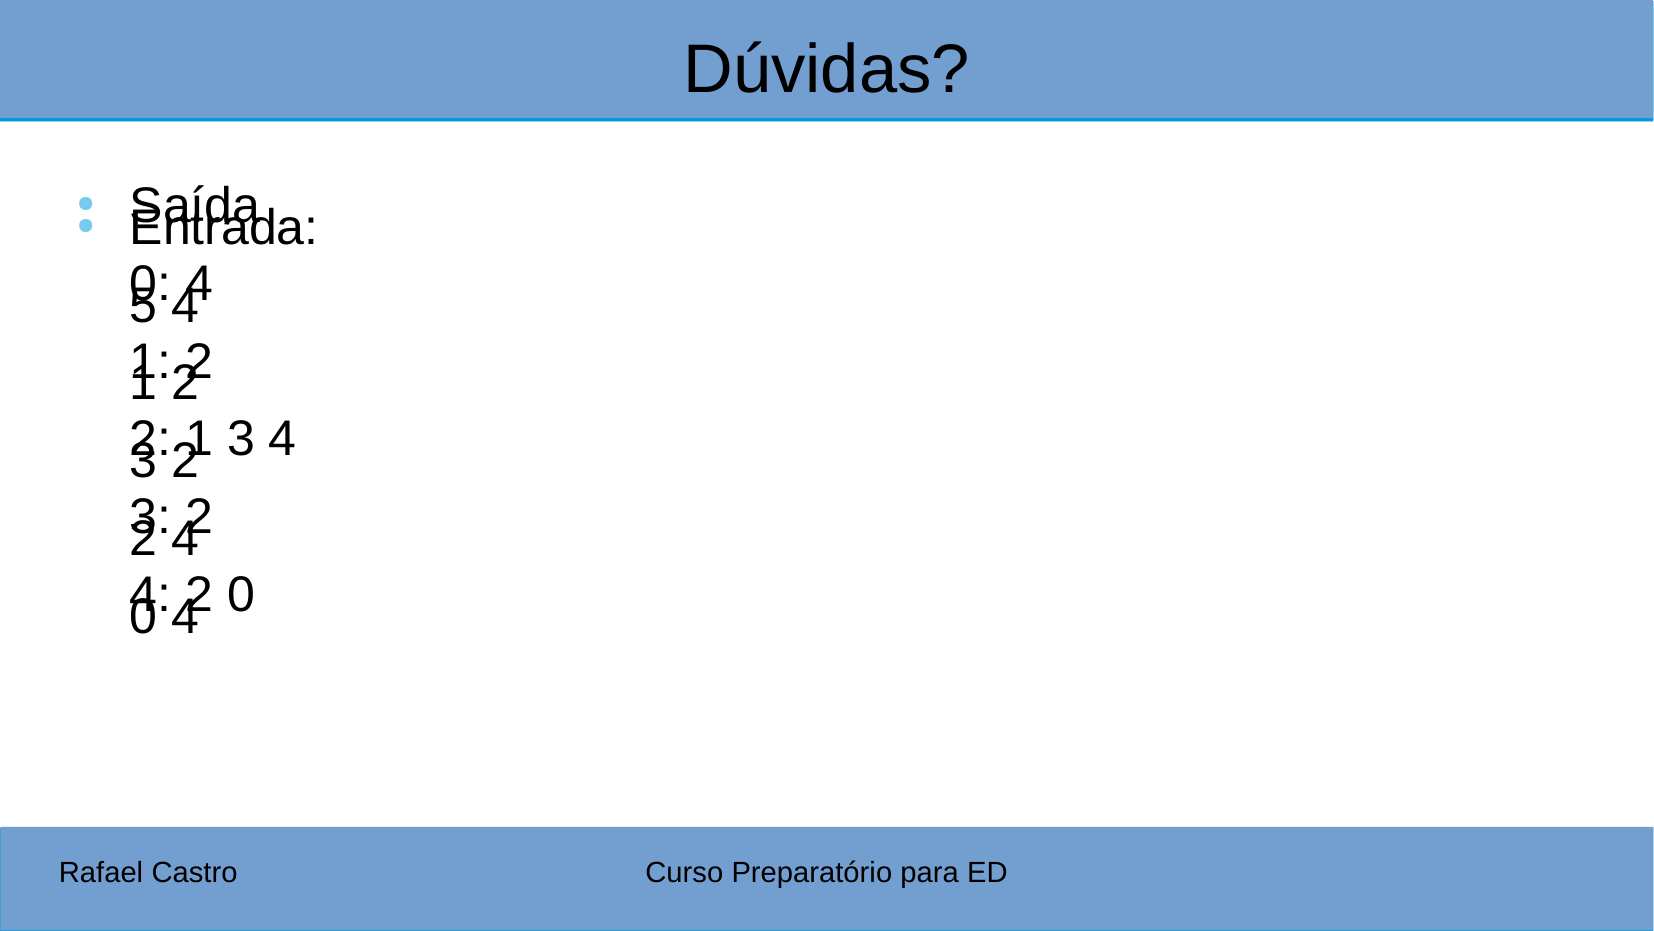

# Dúvidas?
Saída
0: 4
1: 2
2: 1 3 4
3: 2
4: 2 0
Entrada:
5 4
1 2
3 2
2 4
0 4
Curso Preparatório para ED